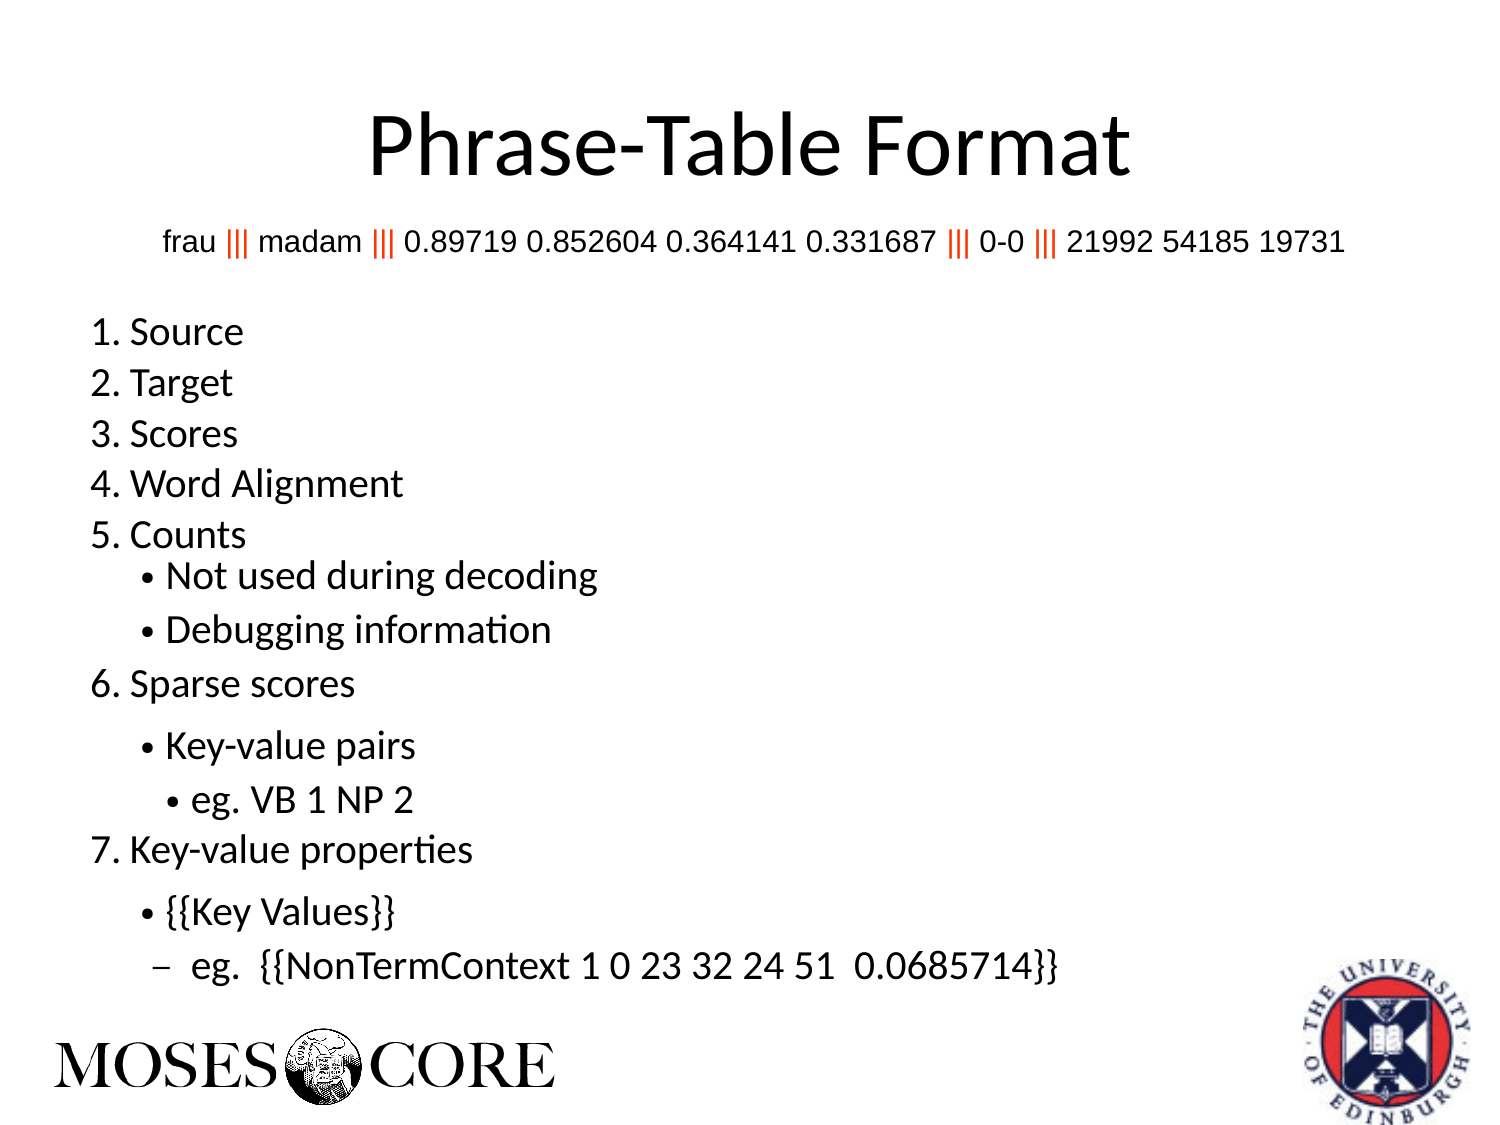

# Phrase-Table Format
frau ||| madam ||| 0.89719 0.852604 0.364141 0.331687 ||| 0-0 ||| 21992 54185 19731
Source
Target
Scores
Word Alignment
Counts
Not used during decoding
Debugging information
Sparse scores
Key-value pairs
eg. VB 1 NP 2
Key-value properties
{{Key Values}}
eg. {{NonTermContext 1 0 23 32 24 51 0.0685714}}